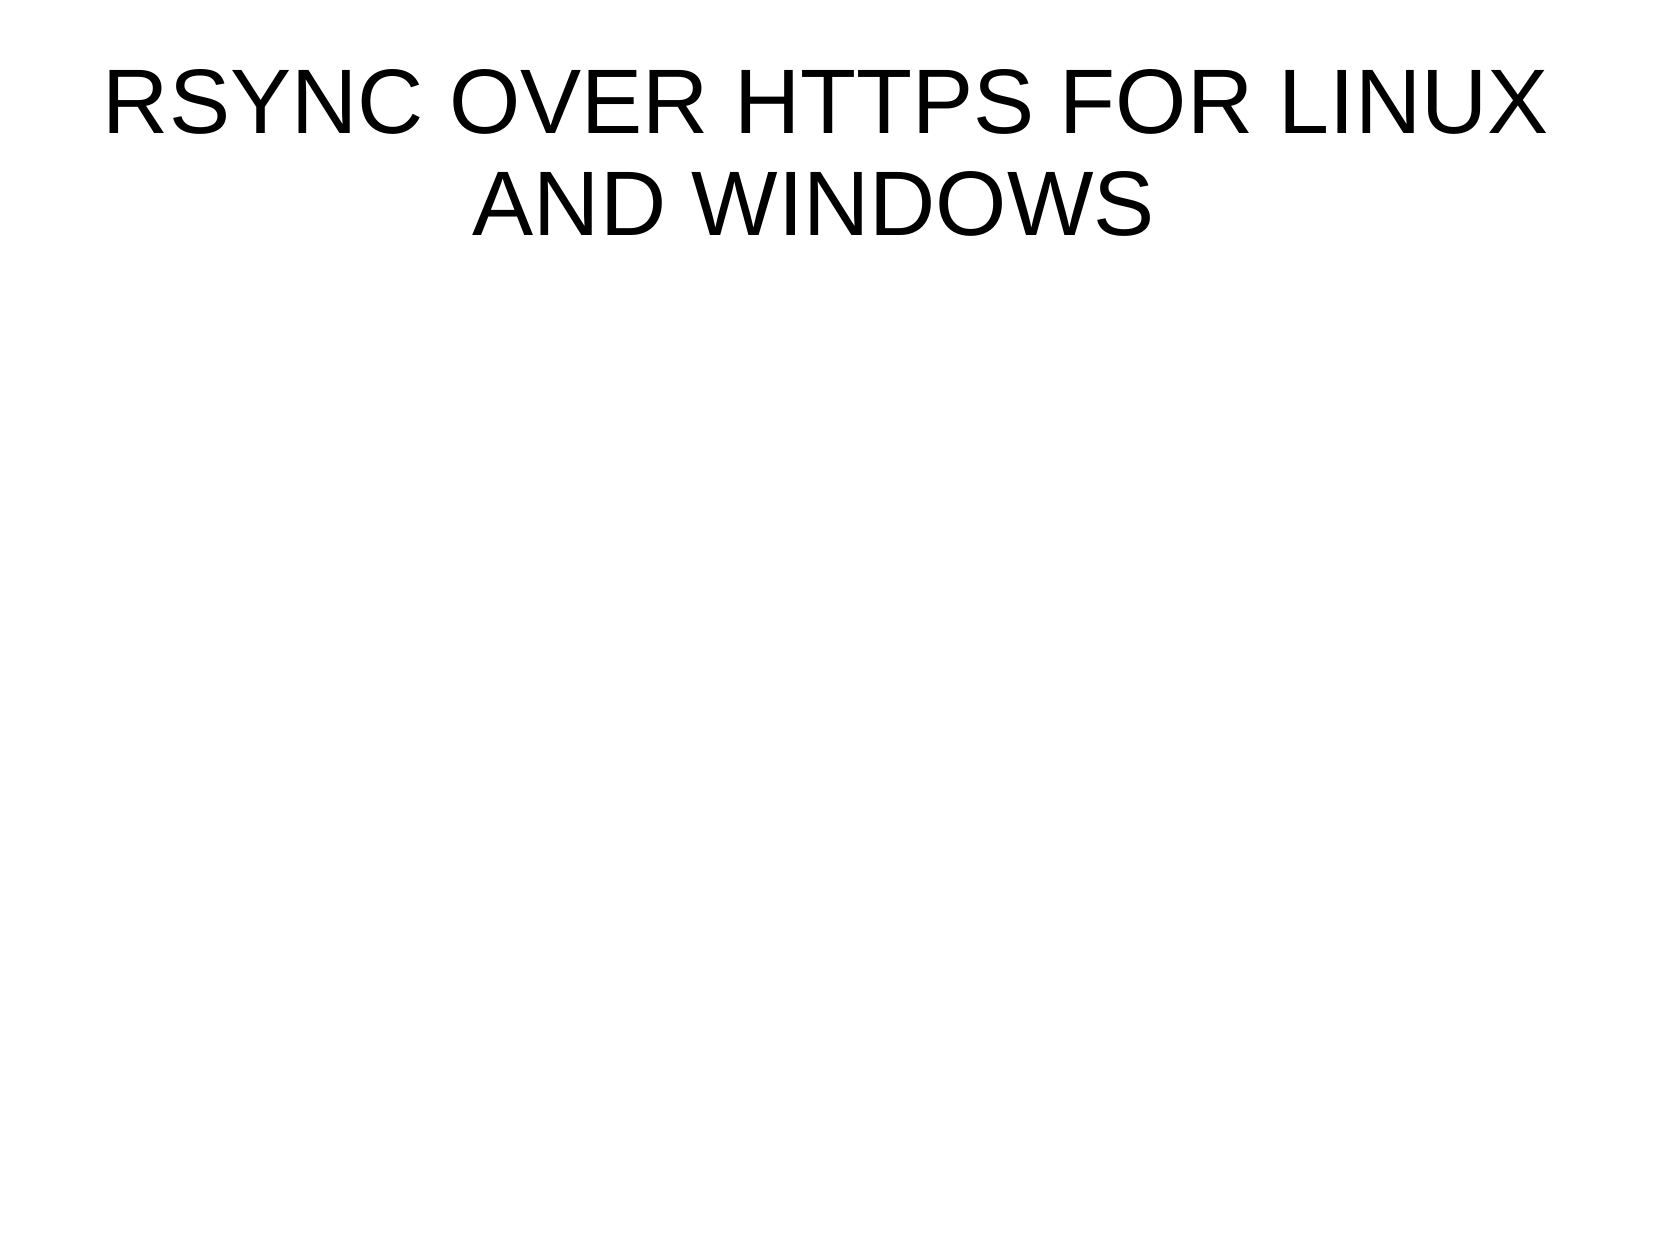

# RSYNC OVER HTTPS FOR LINUX AND WINDOWS